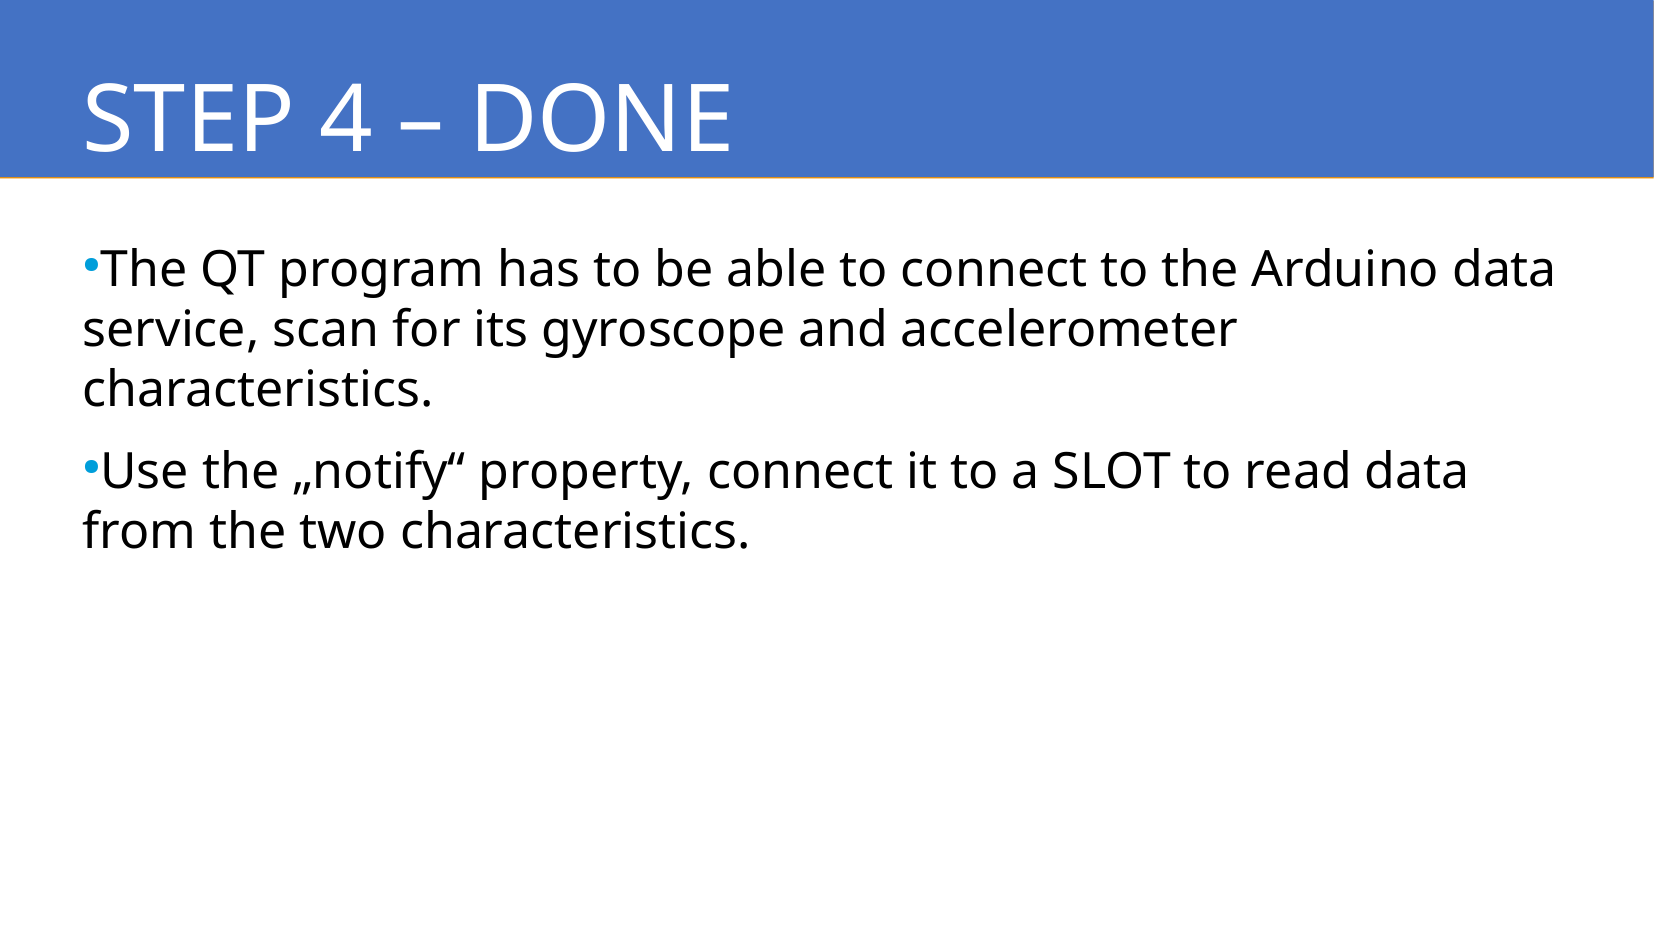

# STEP 4 – DONE
The QT program has to be able to connect to the Arduino data service, scan for its gyroscope and accelerometer characteristics.
Use the „notify“ property, connect it to a SLOT to read data from the two characteristics.